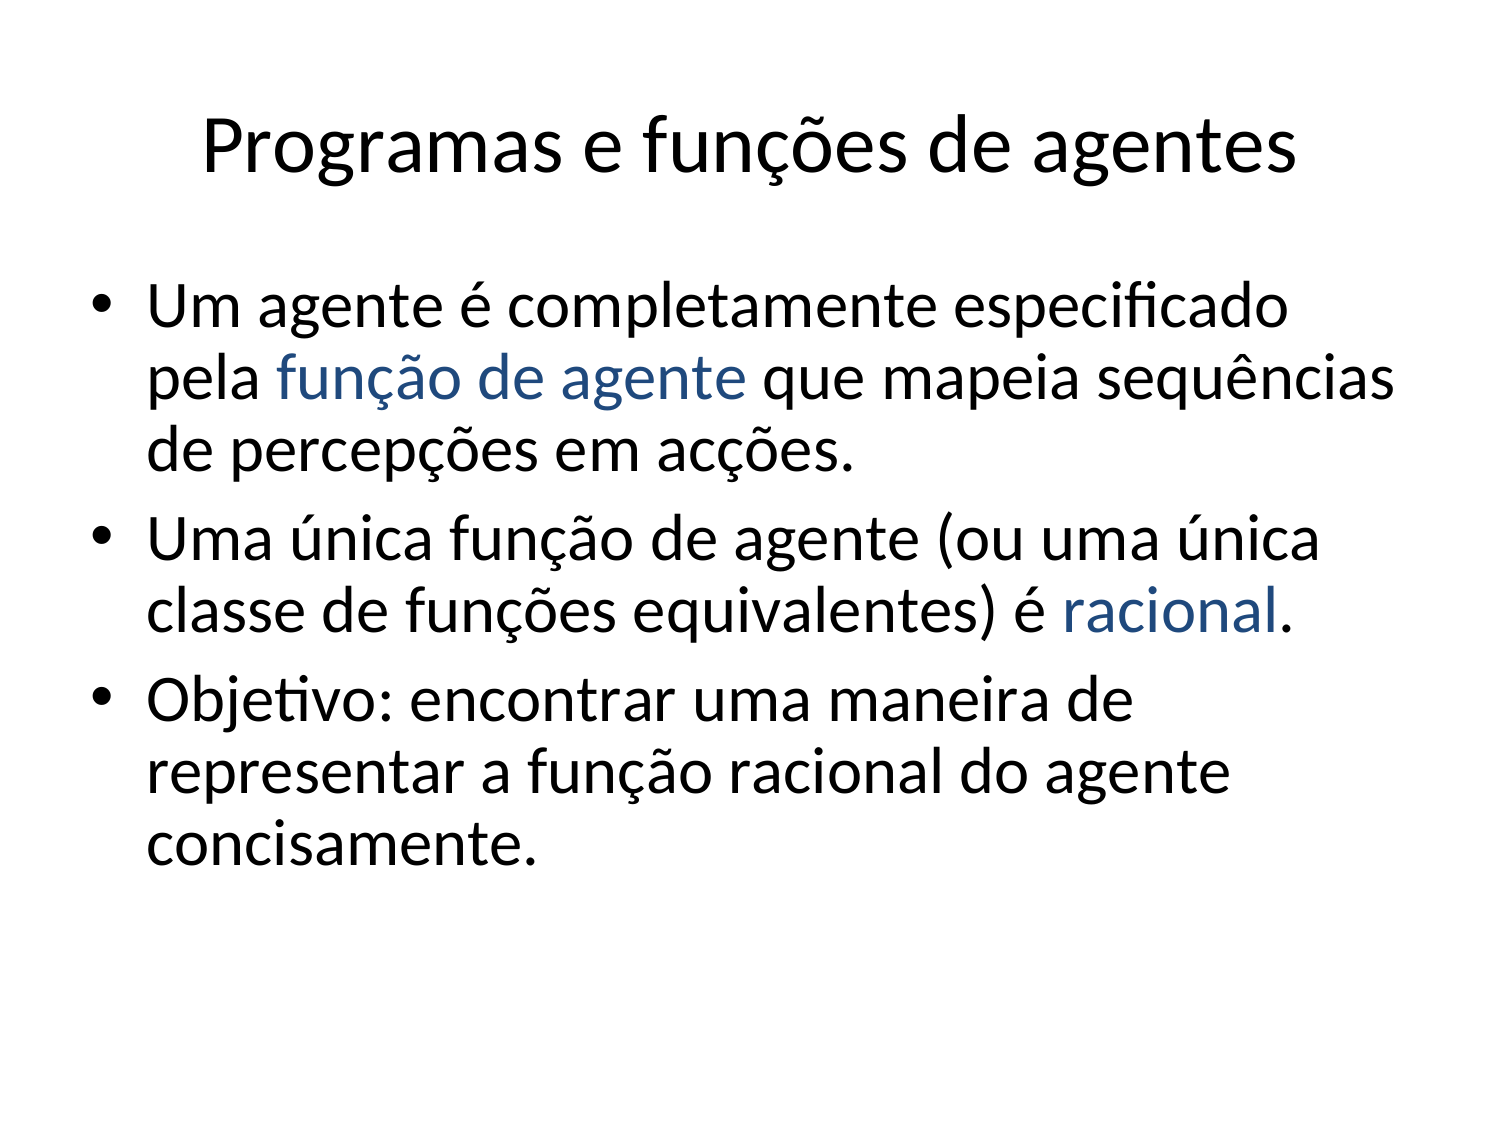

# Programas e funções de agentes
Um agente é completamente especificado pela função de agente que mapeia sequências de percepções em acções.
Uma única função de agente (ou uma única classe de funções equivalentes) é racional.
Objetivo: encontrar uma maneira de representar a função racional do agente concisamente.